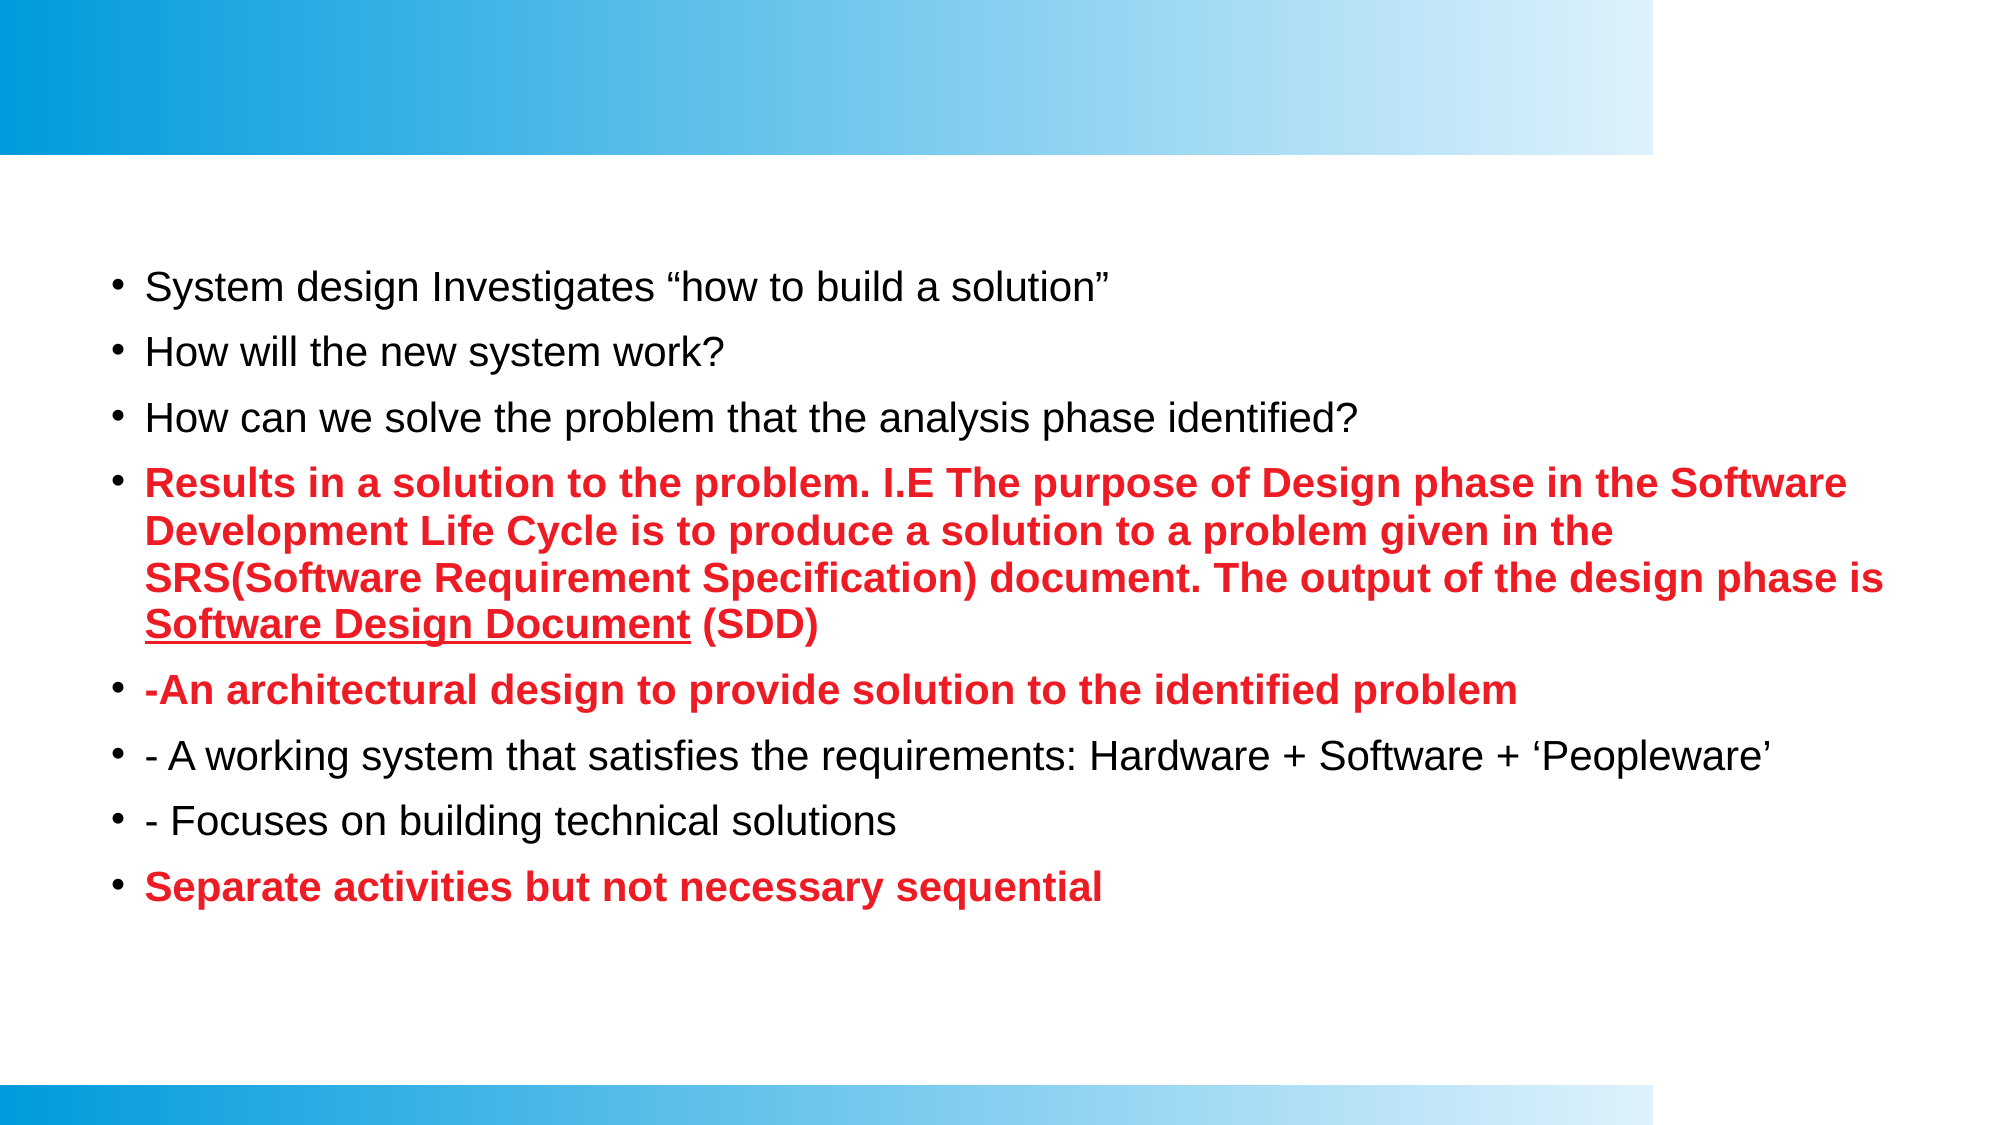

#
System design Investigates “how to build a solution”
How will the new system work?
How can we solve the problem that the analysis phase identified?
Results in a solution to the problem. I.E The purpose of Design phase in the Software Development Life Cycle is to produce a solution to a problem given in the SRS(Software Requirement Specification) document. The output of the design phase is Software Design Document (SDD)
-An architectural design to provide solution to the identified problem
- A working system that satisfies the requirements: Hardware + Software + ‘Peopleware’
- Focuses on building technical solutions
Separate activities but not necessary sequential